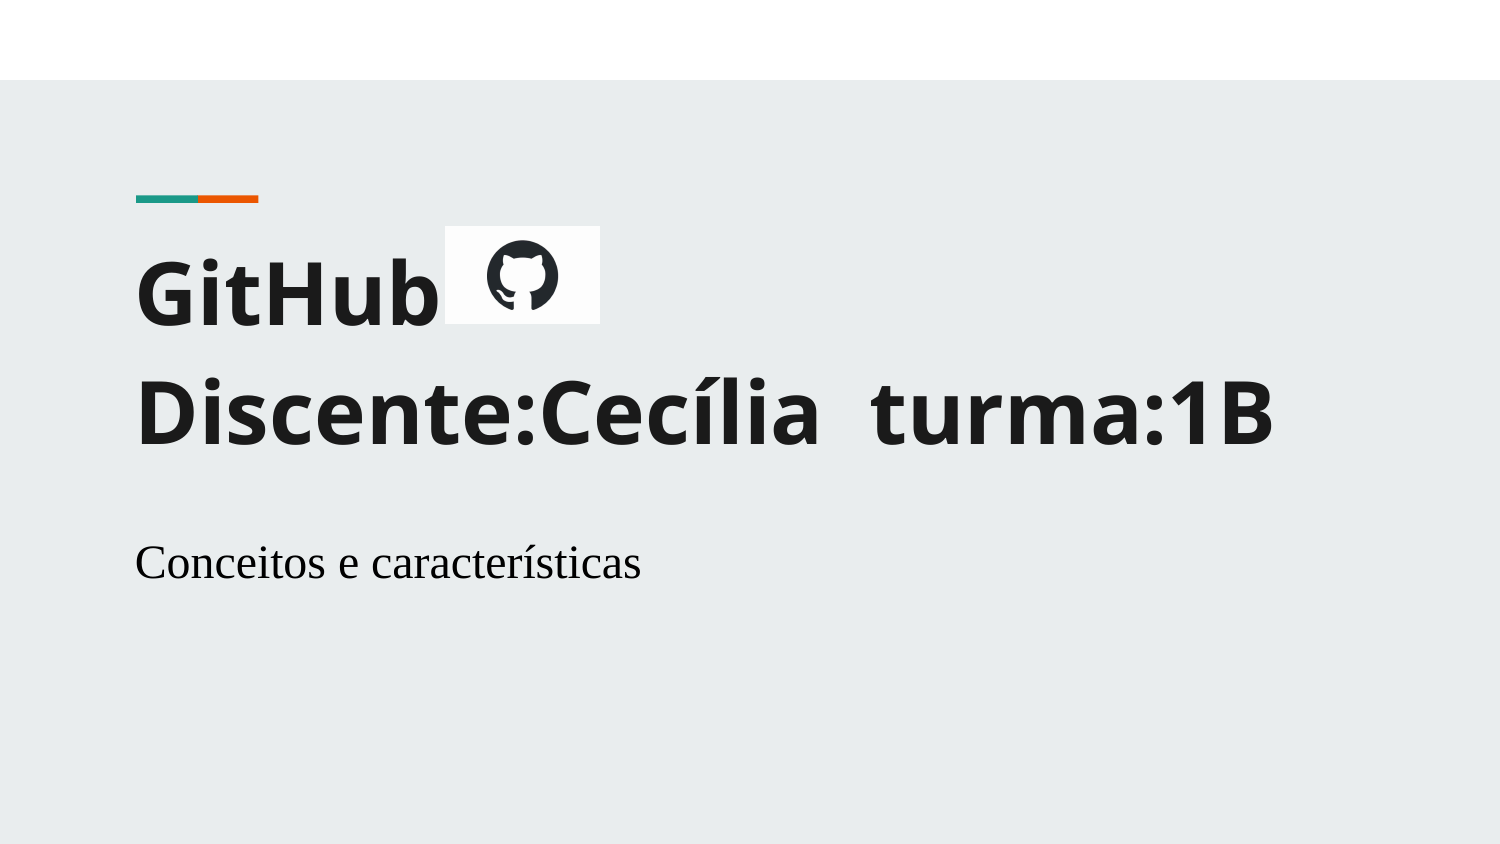

# GitHub Discente:Cecília turma:1B
Conceitos e características